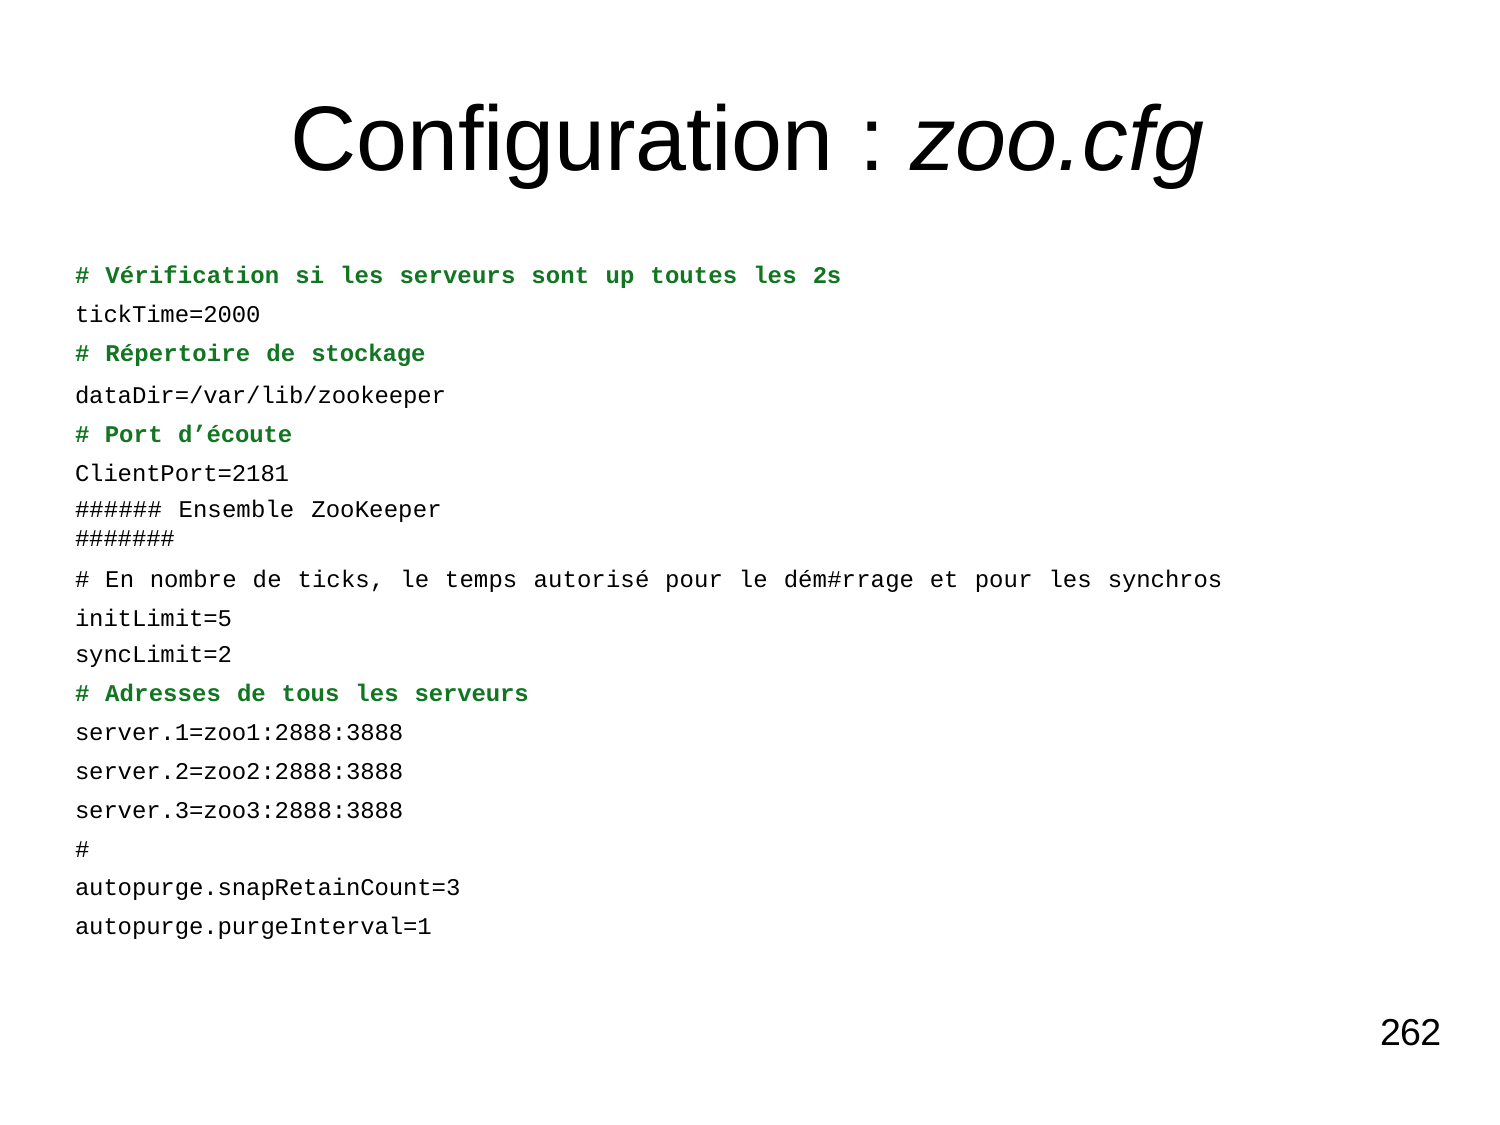

# Configuration : zoo.cfg
# Vérification si les serveurs sont up toutes les 2s
tickTime=2000
# Répertoire de stockage
dataDir=/var/lib/zookeeper # Port d’écoute ClientPort=2181
###### Ensemble ZooKeeper #######
# En nombre de ticks, le temps autorisé pour le dém#rrage et pour les synchros initLimit=5
syncLimit=2
# Adresses de tous les serveurs server.1=zoo1:2888:3888 server.2=zoo2:2888:3888 server.3=zoo3:2888:3888
#
autopurge.snapRetainCount=3 autopurge.purgeInterval=1
262